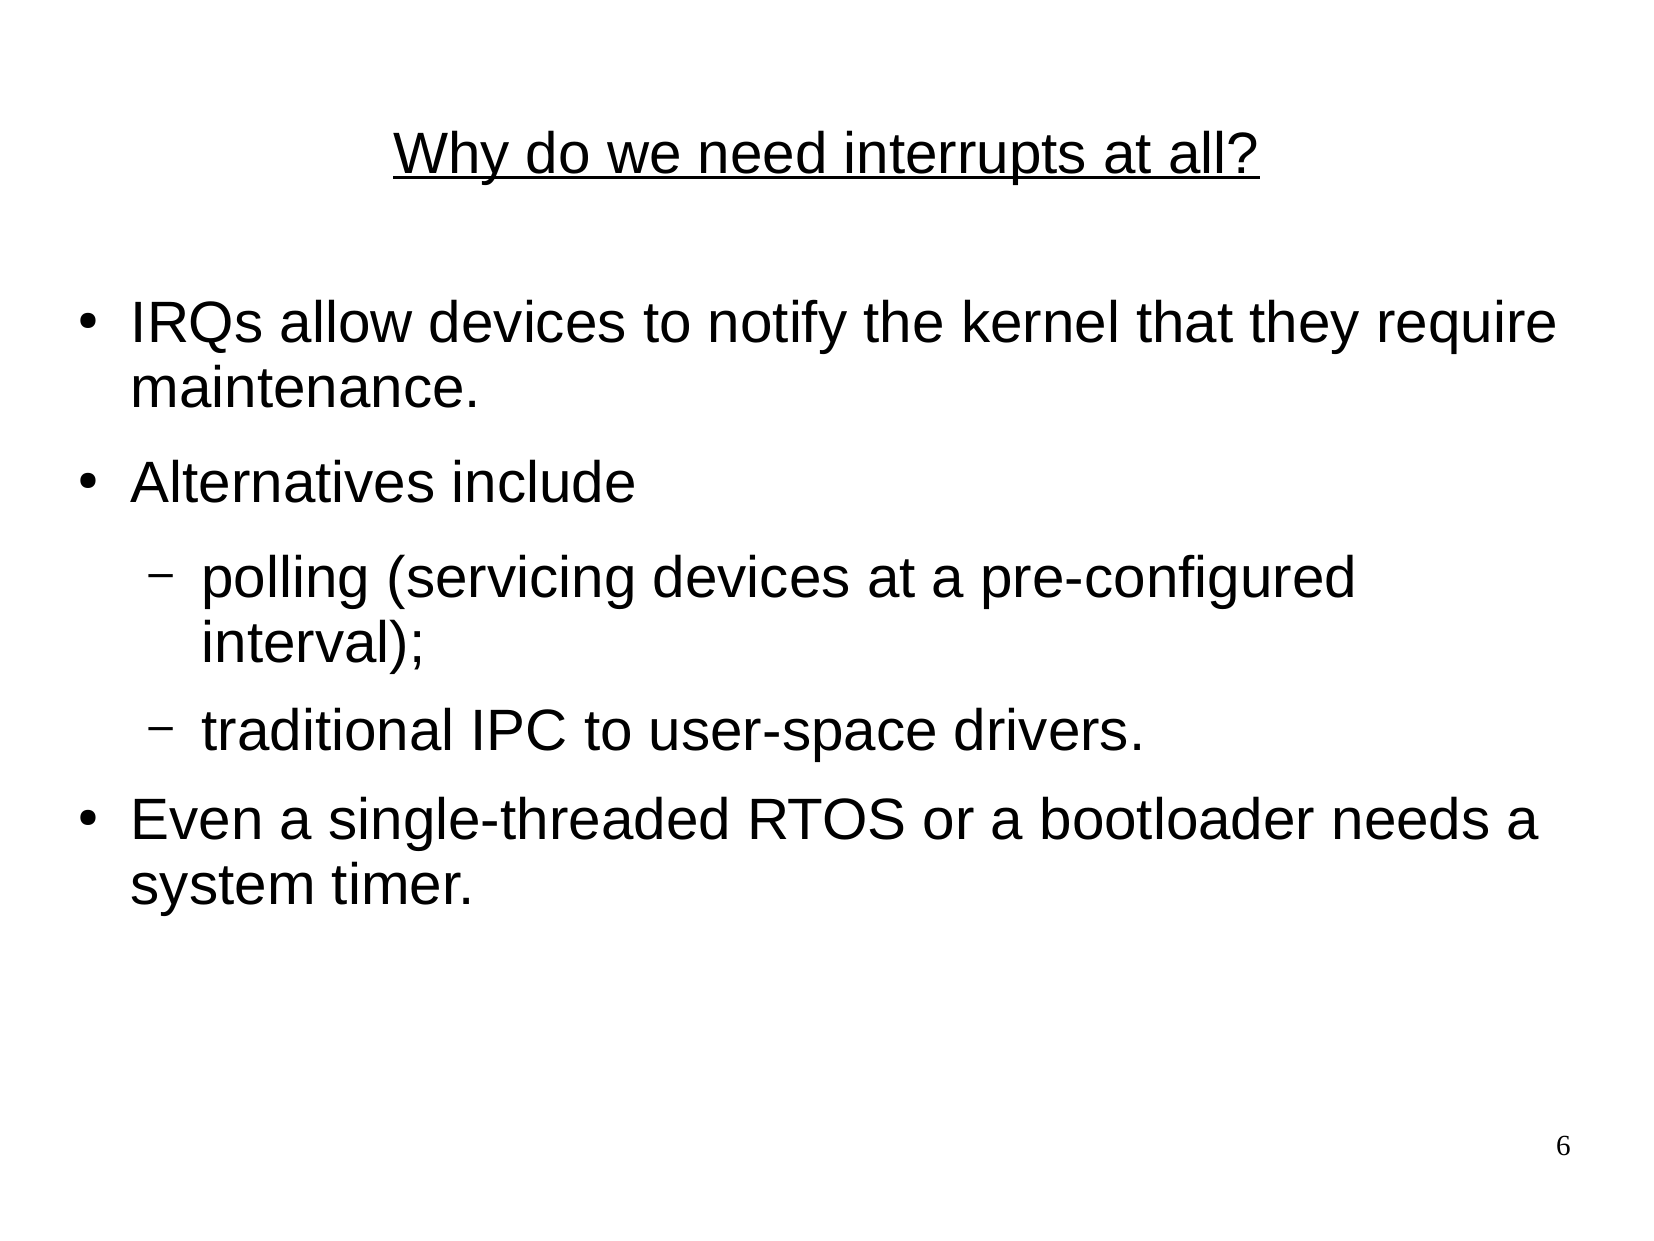

# Why do we need interrupts at all?
IRQs allow devices to notify the kernel that they require maintenance.
Alternatives include
polling (servicing devices at a pre-configured interval);
traditional IPC to user-space drivers.
Even a single-threaded RTOS or a bootloader needs a system timer.
6